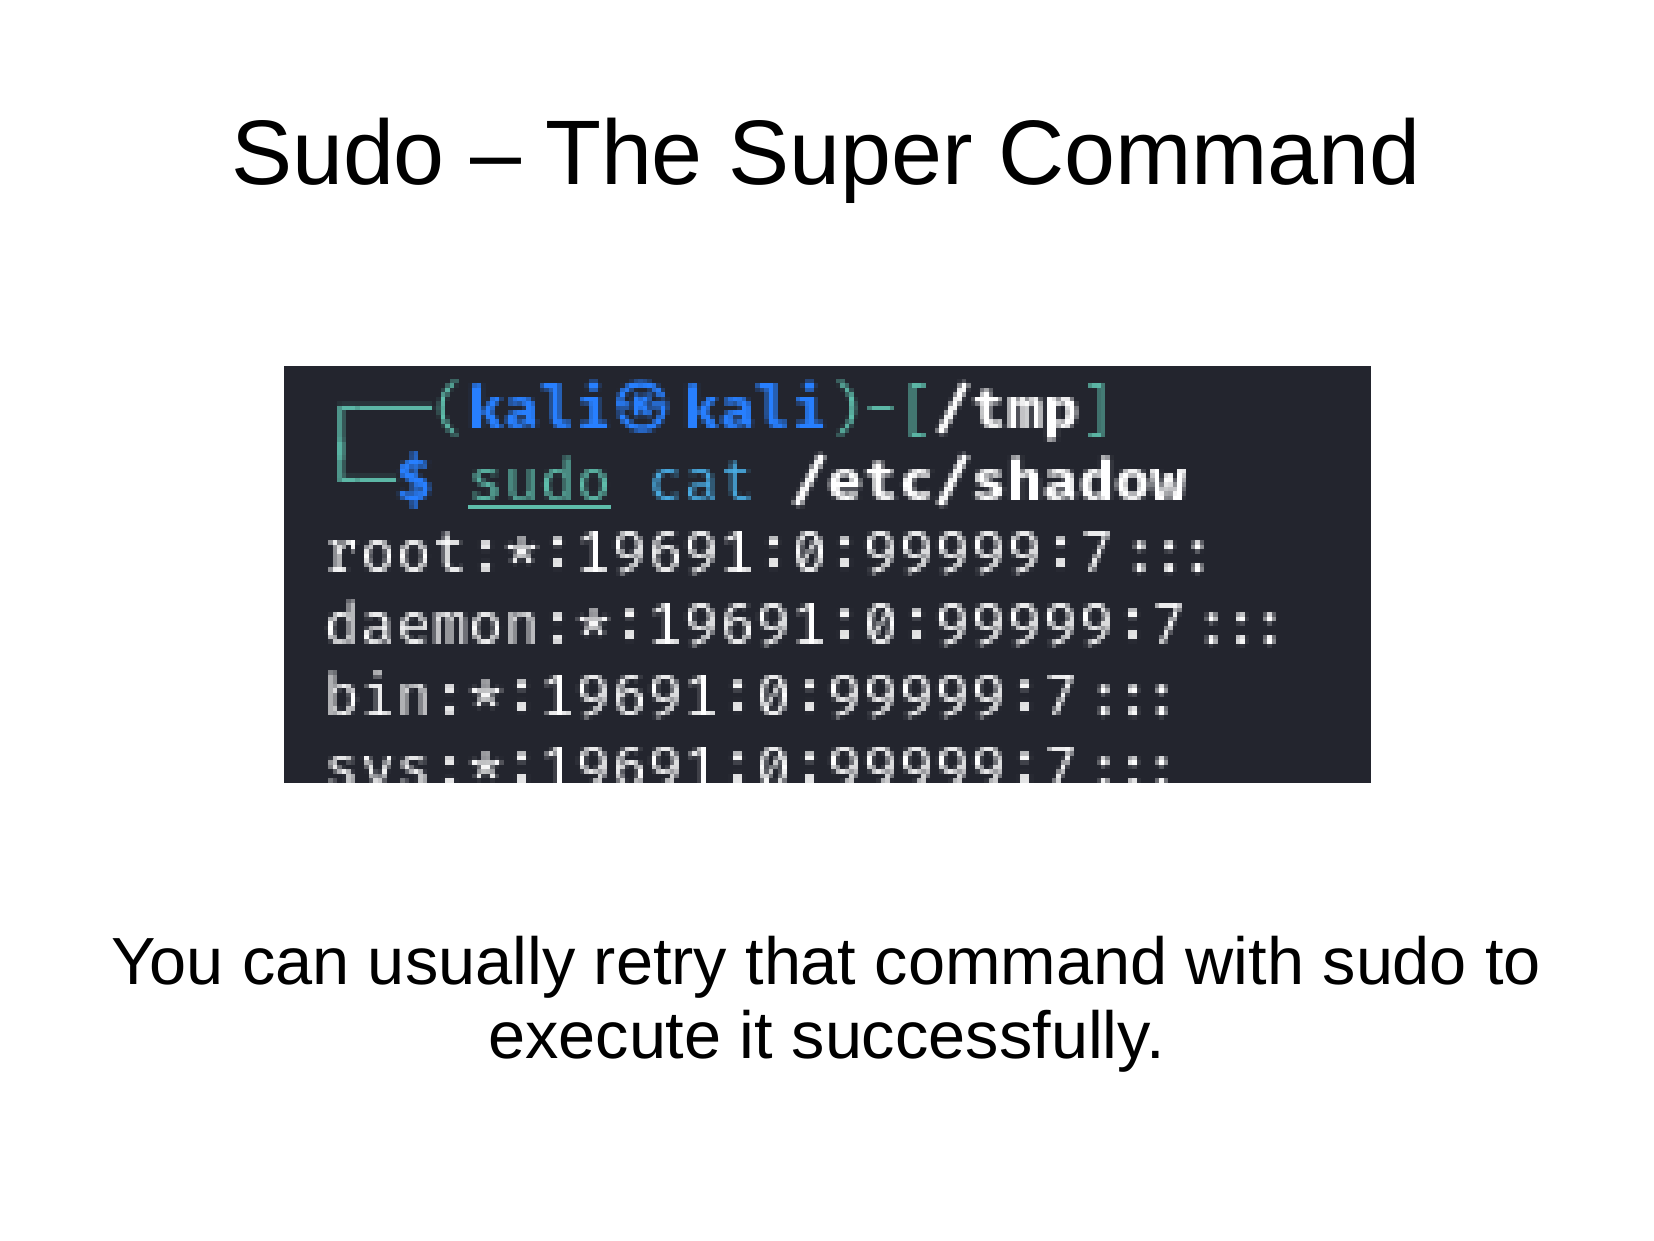

# Sudo – The Super Command
You can usually retry that command with sudo to execute it successfully.